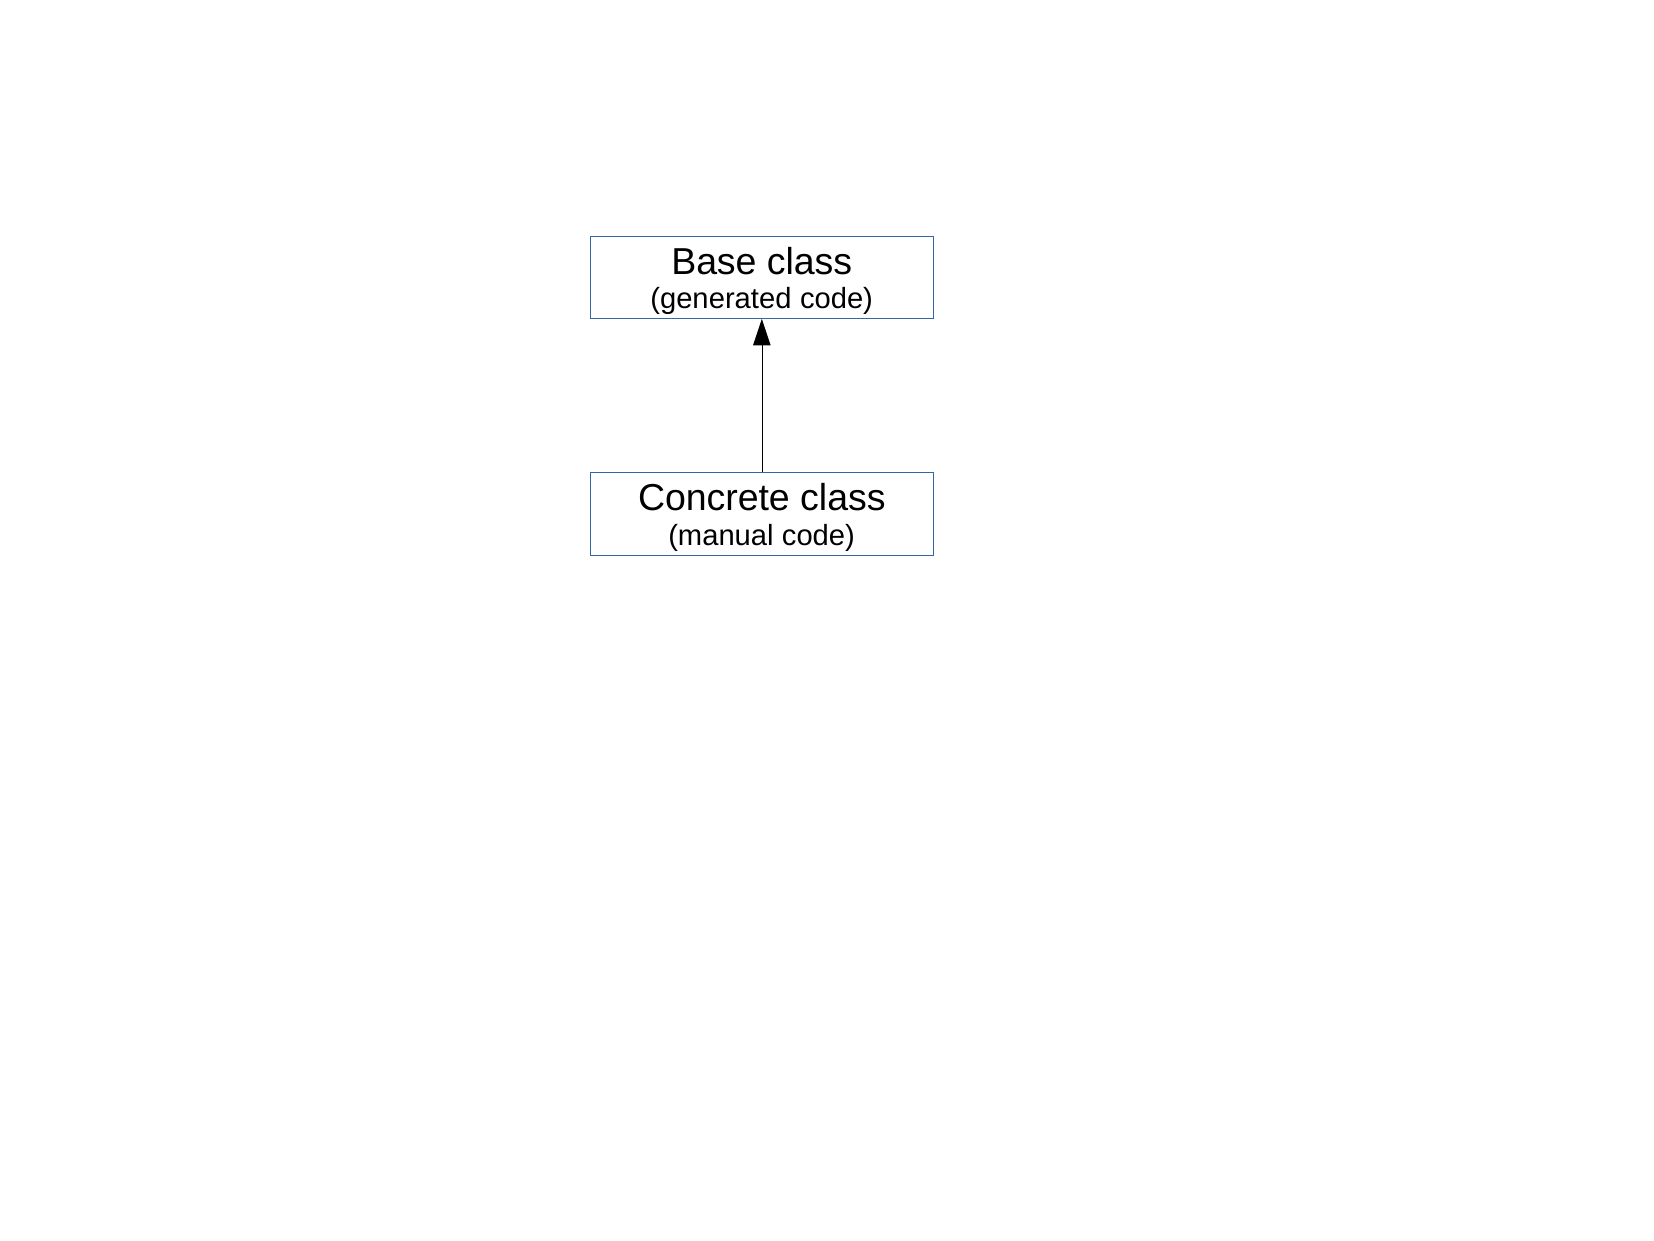

Base class
(generated code)
Concrete class
(manual code)